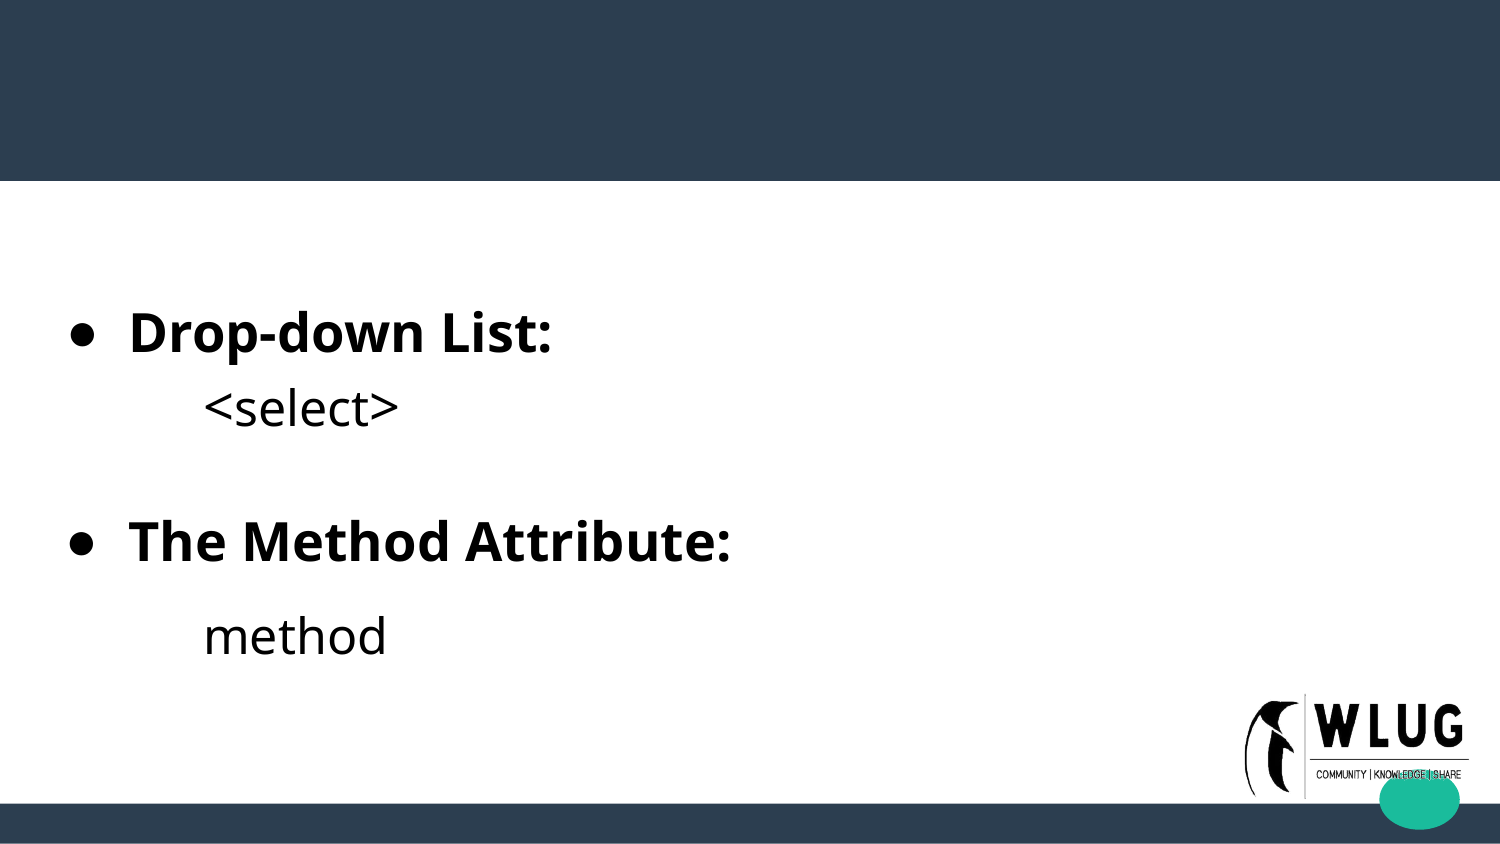

# Drop-down List:
<select>
The Method Attribute:
method